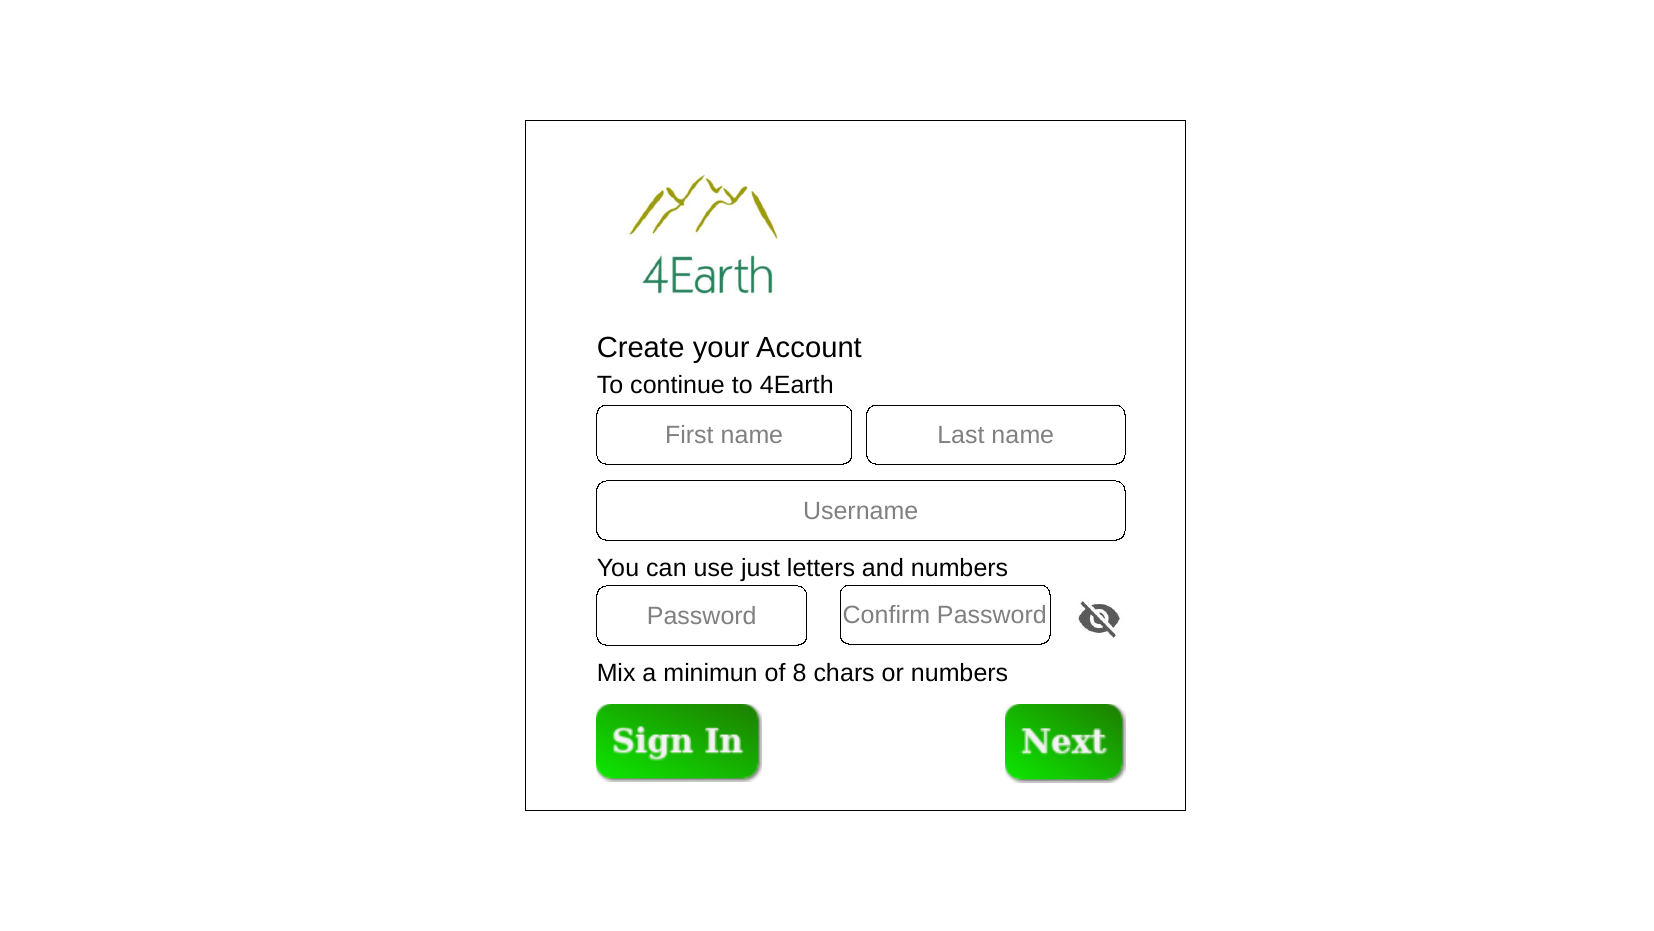

Create your Account
# To continue to 4Earth
First name
Last name
Username
You can use just letters and numbers
Confirm Password
Password
Mix a minimun of 8 chars or numbers